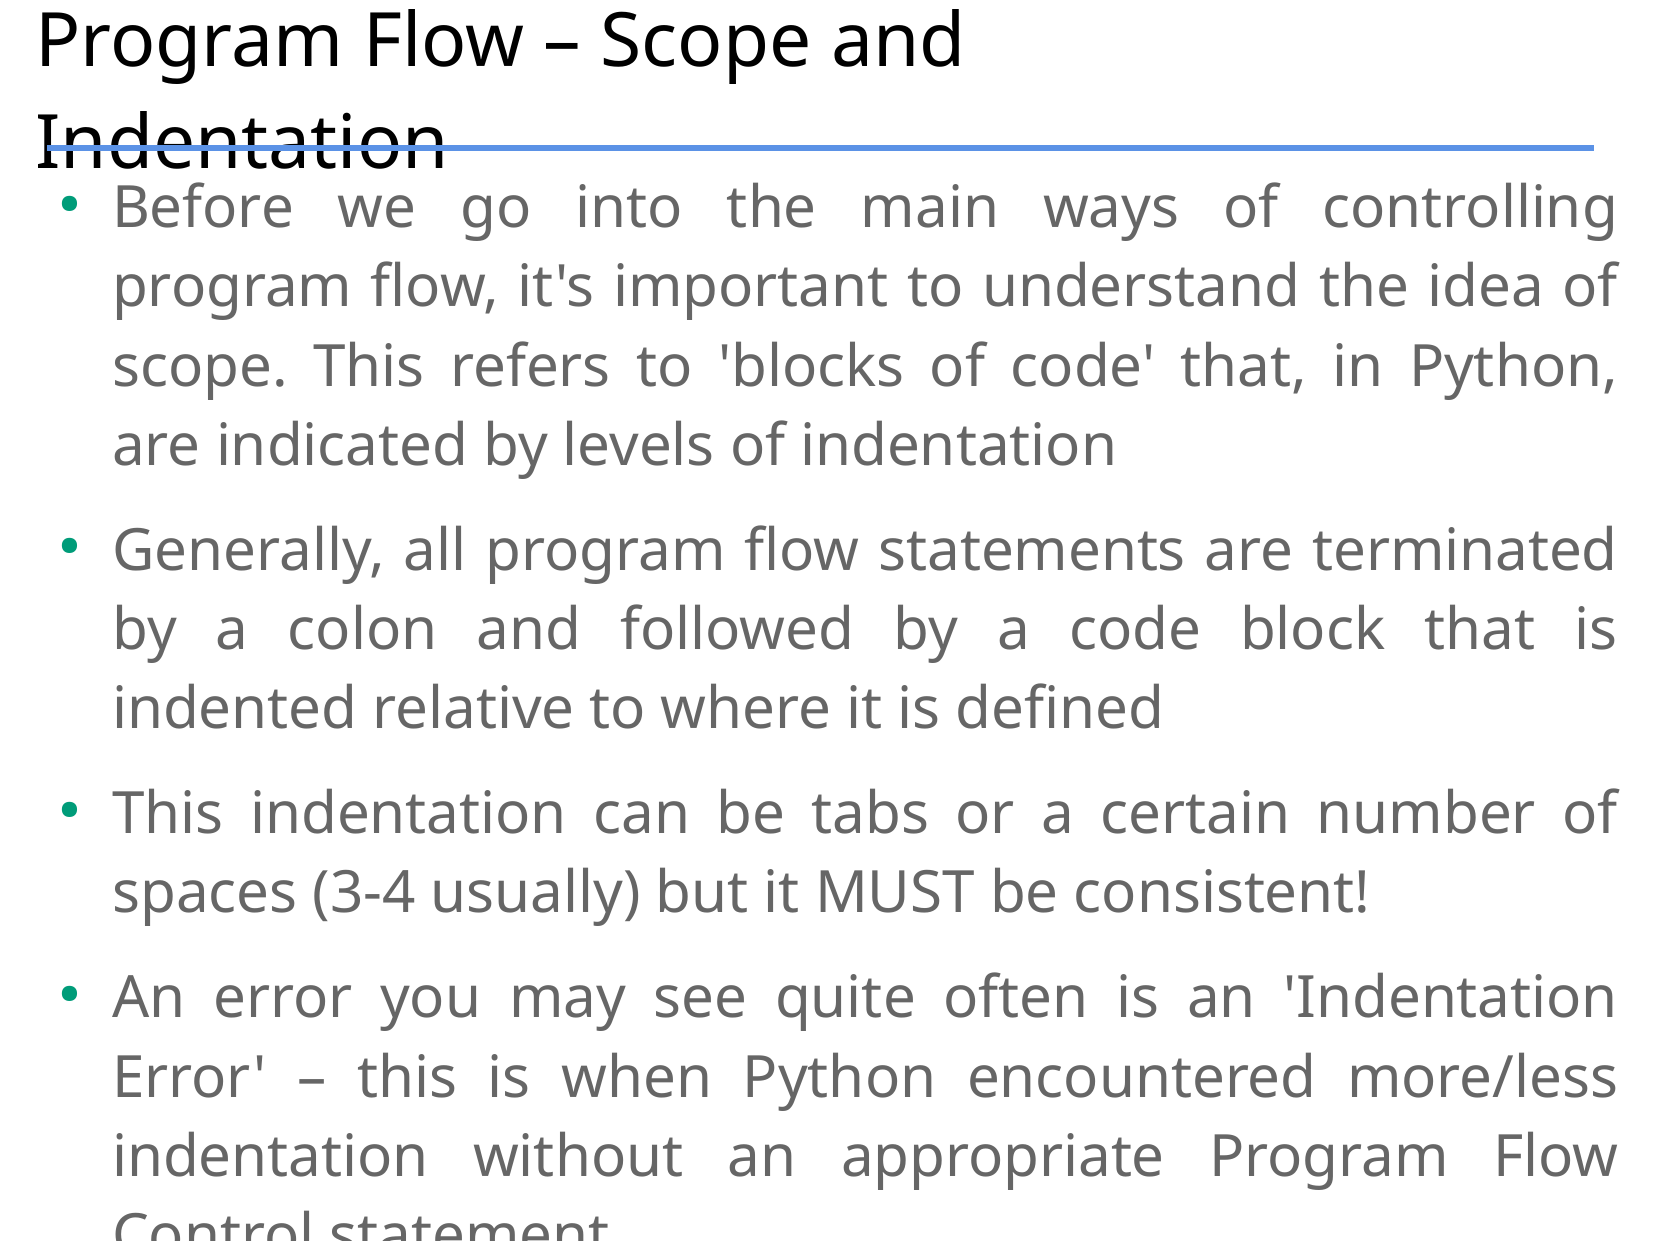

# Program Flow – Scope and Indentation
Before we go into the main ways of controlling program flow, it's important to understand the idea of scope. This refers to 'blocks of code' that, in Python, are indicated by levels of indentation
Generally, all program flow statements are terminated by a colon and followed by a code block that is indented relative to where it is defined
This indentation can be tabs or a certain number of spaces (3-4 usually) but it MUST be consistent!
An error you may see quite often is an 'Indentation Error' – this is when Python encountered more/less indentation without an appropriate Program Flow Control statement